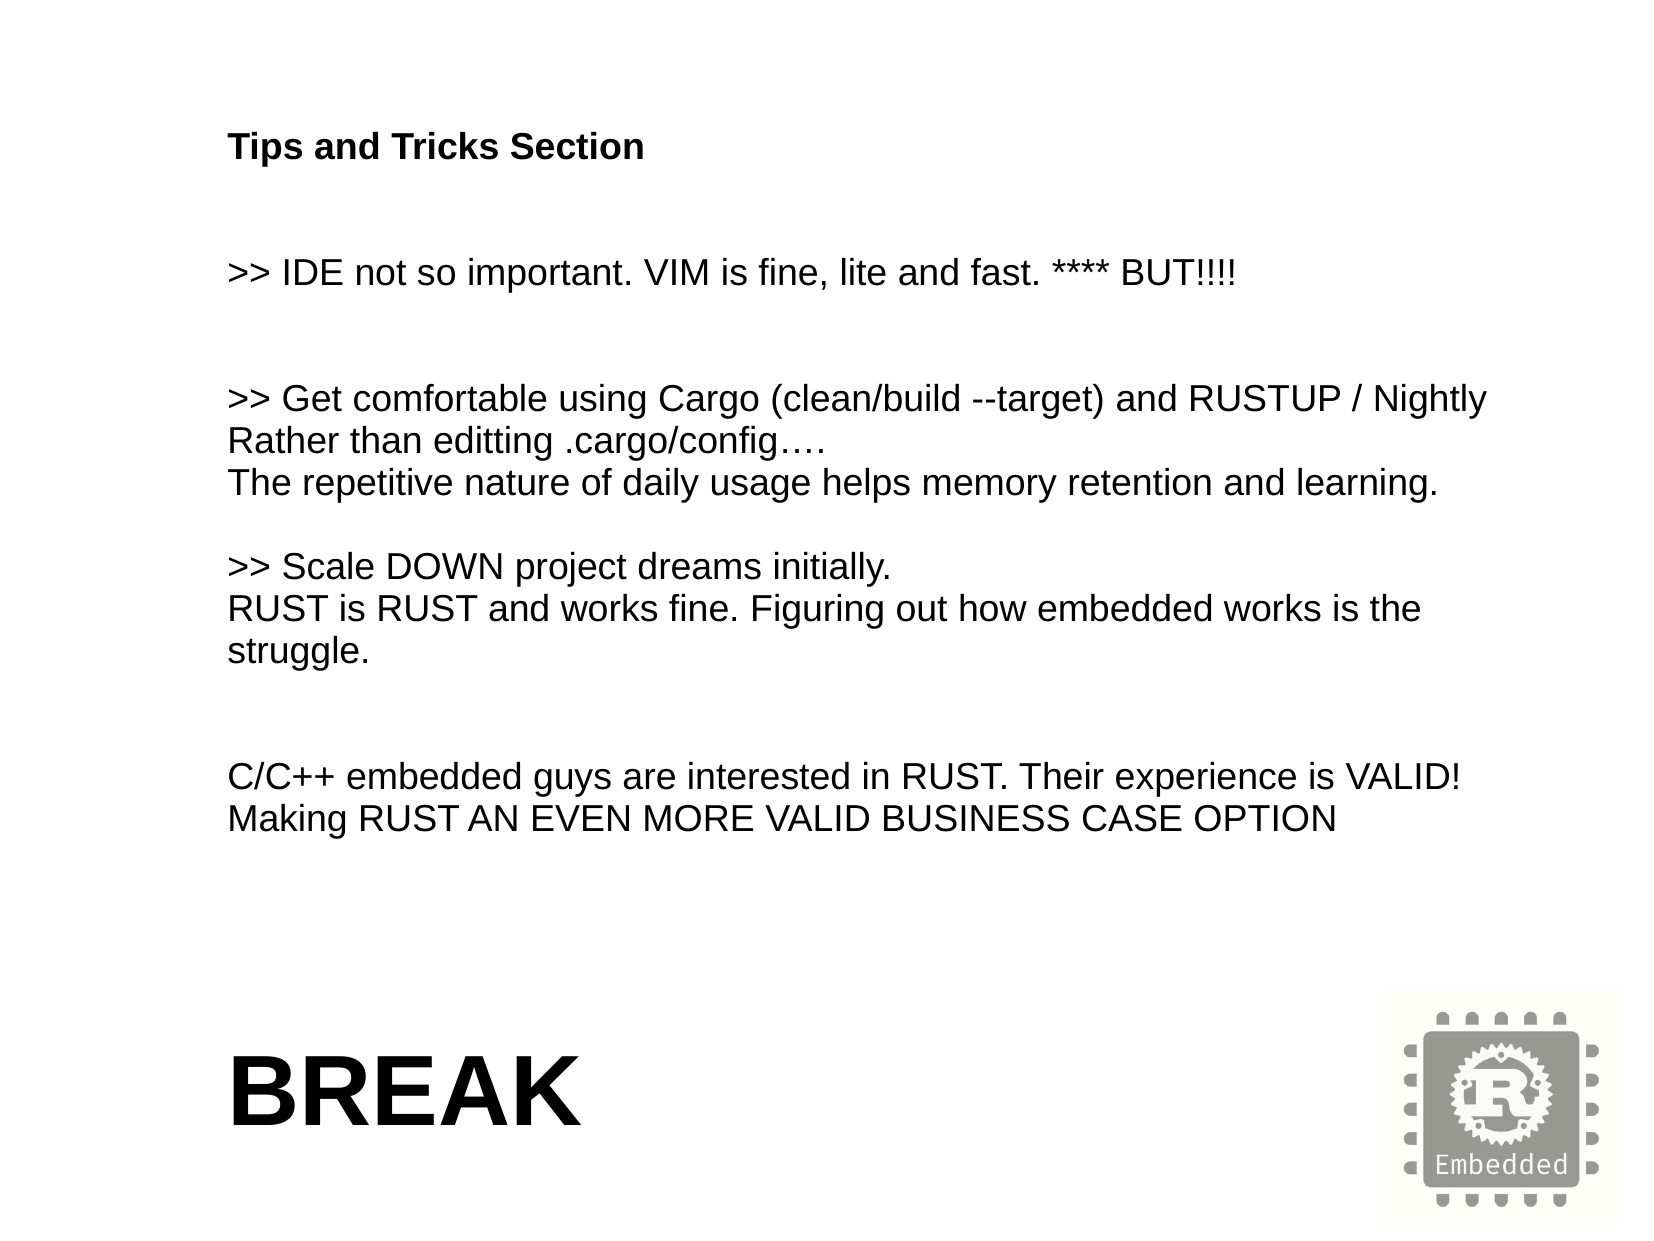

Tips and Tricks Section
>> IDE not so important. VIM is fine, lite and fast. **** BUT!!!!
>> Get comfortable using Cargo (clean/build --target) and RUSTUP / Nightly
Rather than editting .cargo/config….
The repetitive nature of daily usage helps memory retention and learning.
>> Scale DOWN project dreams initially.
RUST is RUST and works fine. Figuring out how embedded works is the struggle.
C/C++ embedded guys are interested in RUST. Their experience is VALID!
Making RUST AN EVEN MORE VALID BUSINESS CASE OPTION
BREAK